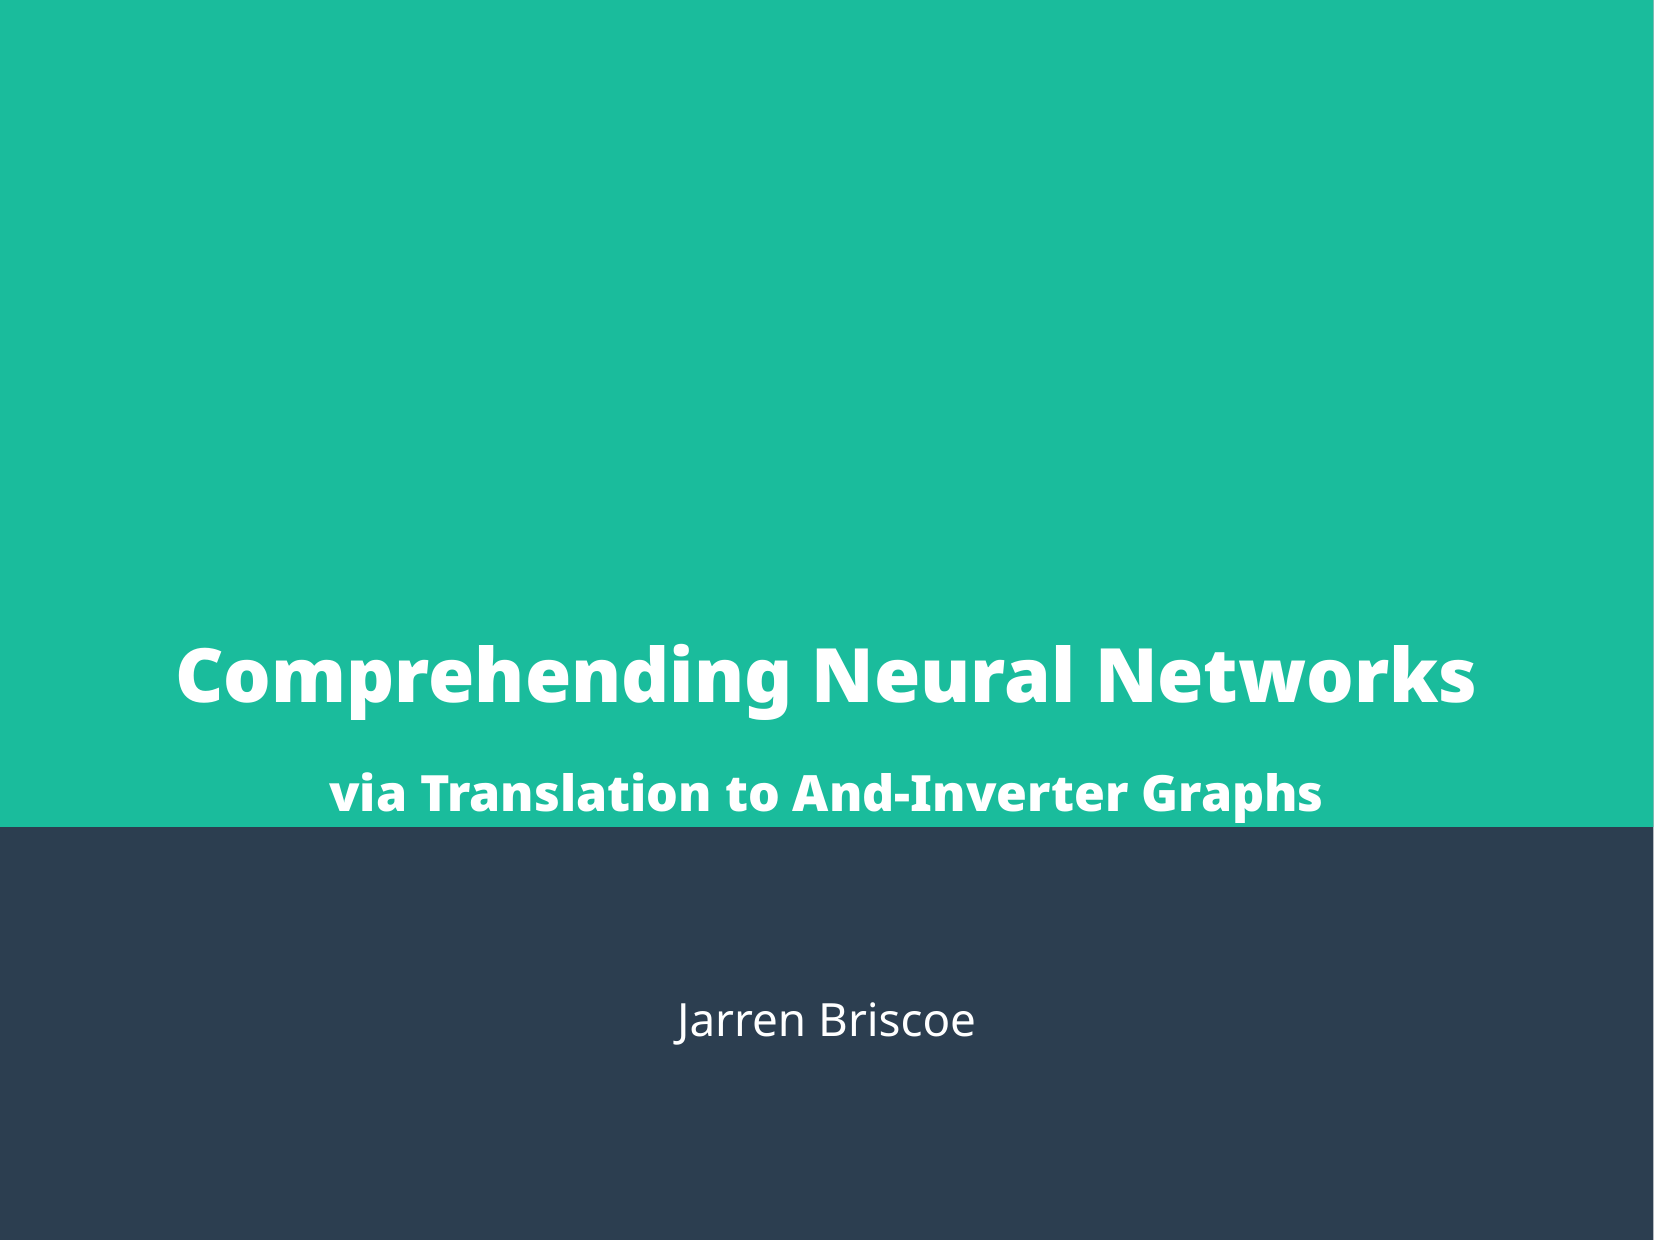

# Comprehending Neural Networks via Translation to And-Inverter Graphs
Jarren Briscoe